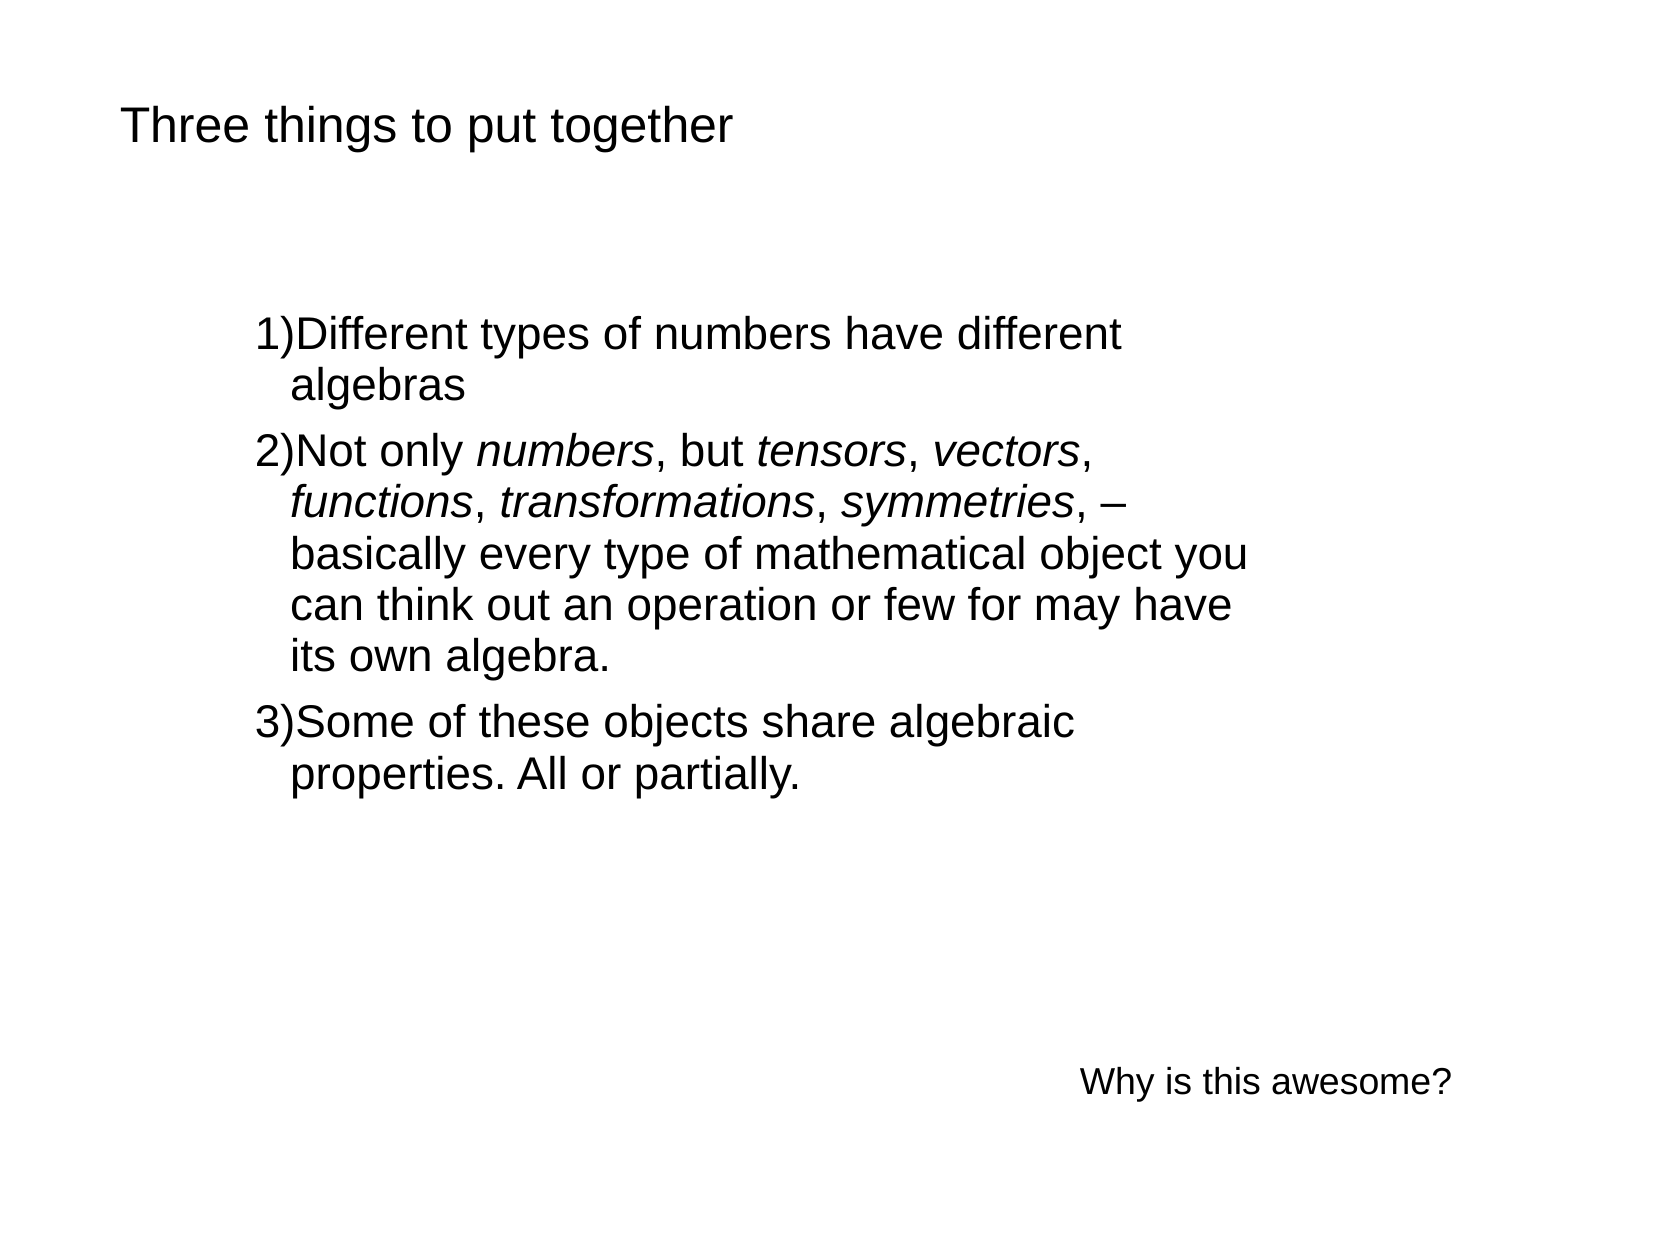

Three things to put together
Different types of numbers have different algebras
Not only numbers, but tensors, vectors, functions, transformations, symmetries, – basically every type of mathematical object you can think out an operation or few for may have its own algebra.
Some of these objects share algebraic properties. All or partially.
Why is this awesome?